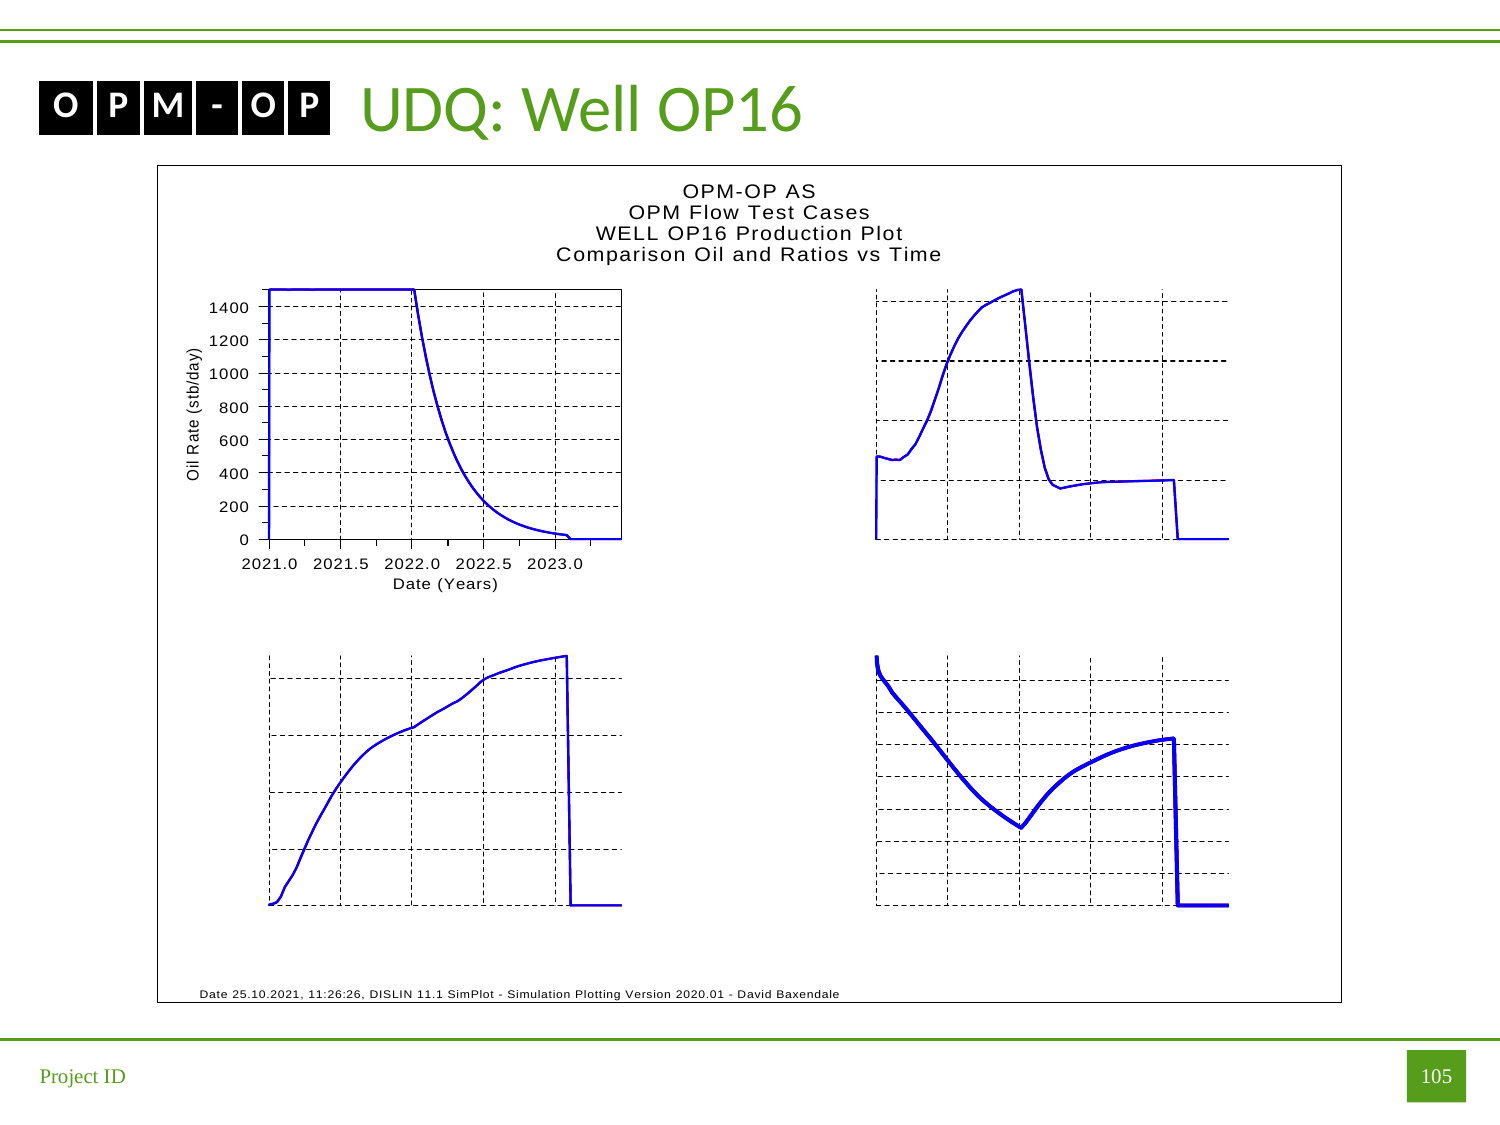

# UDQ: well OP16
Project ID
105